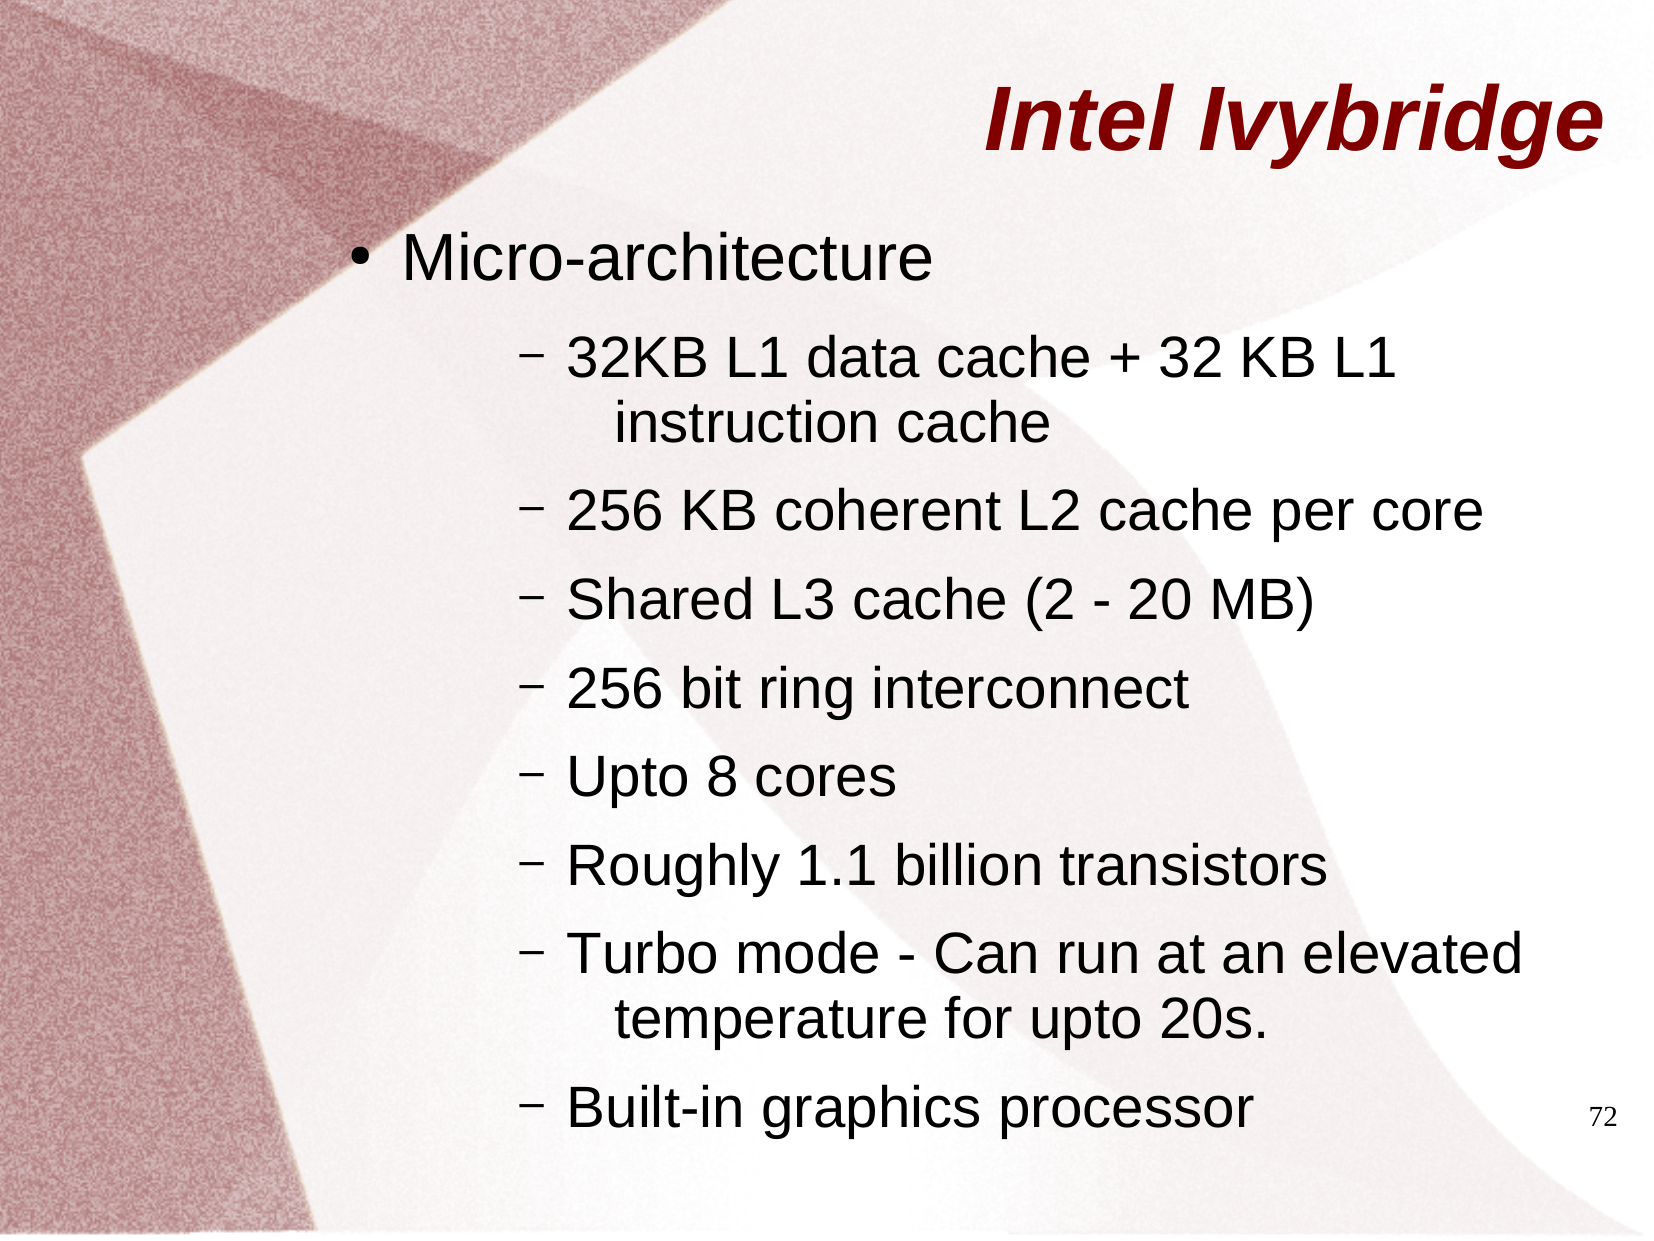

# Intel Ivybridge
Micro-architecture
32KB L1 data cache + 32 KB L1 instruction cache
256 KB coherent L2 cache per core
Shared L3 cache (2 - 20 MB)
256 bit ring interconnect
Upto 8 cores
Roughly 1.1 billion transistors
Turbo mode - Can run at an elevated temperature for upto 20s.
Built-in graphics processor
72